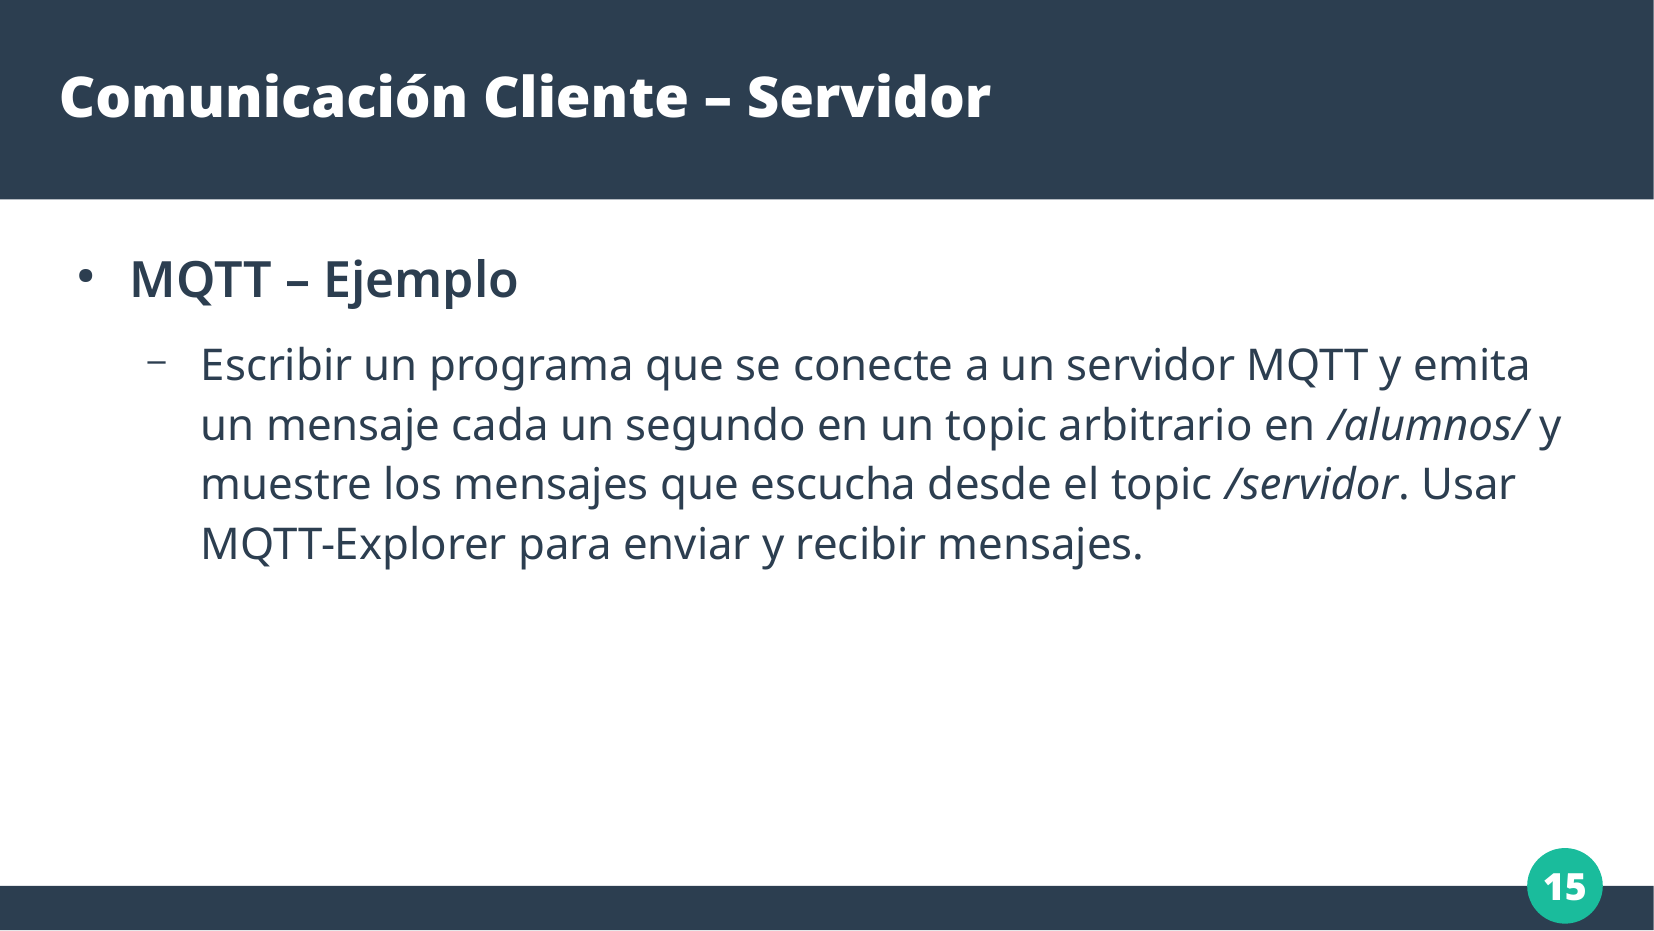

# Comunicación Cliente – Servidor
MQTT – Ejemplo
Escribir un programa que se conecte a un servidor MQTT y emita un mensaje cada un segundo en un topic arbitrario en /alumnos/ y muestre los mensajes que escucha desde el topic /servidor. Usar MQTT-Explorer para enviar y recibir mensajes.